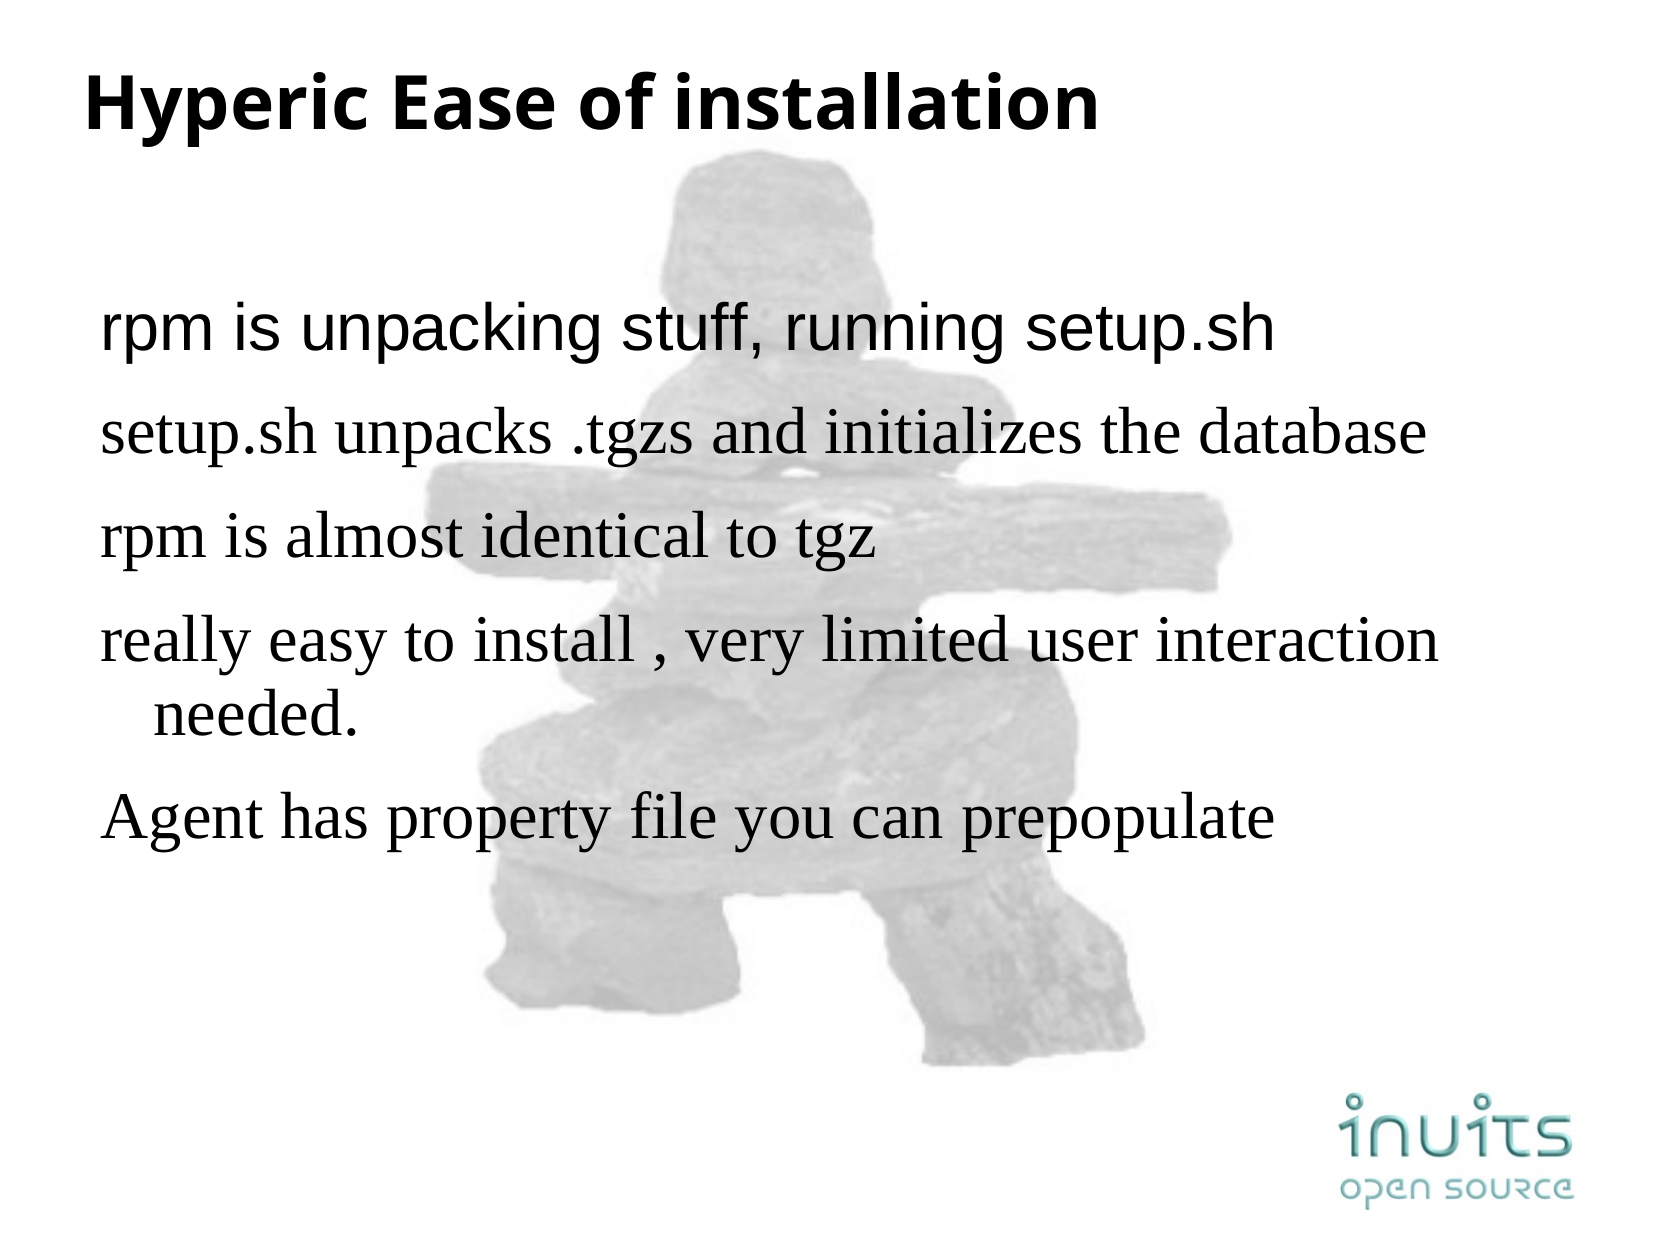

# Hyperic Ease of installation
rpm is unpacking stuff, running setup.sh
setup.sh unpacks .tgzs and initializes the database
rpm is almost identical to tgz
really easy to install , very limited user interaction needed.
Agent has property file you can prepopulate
55